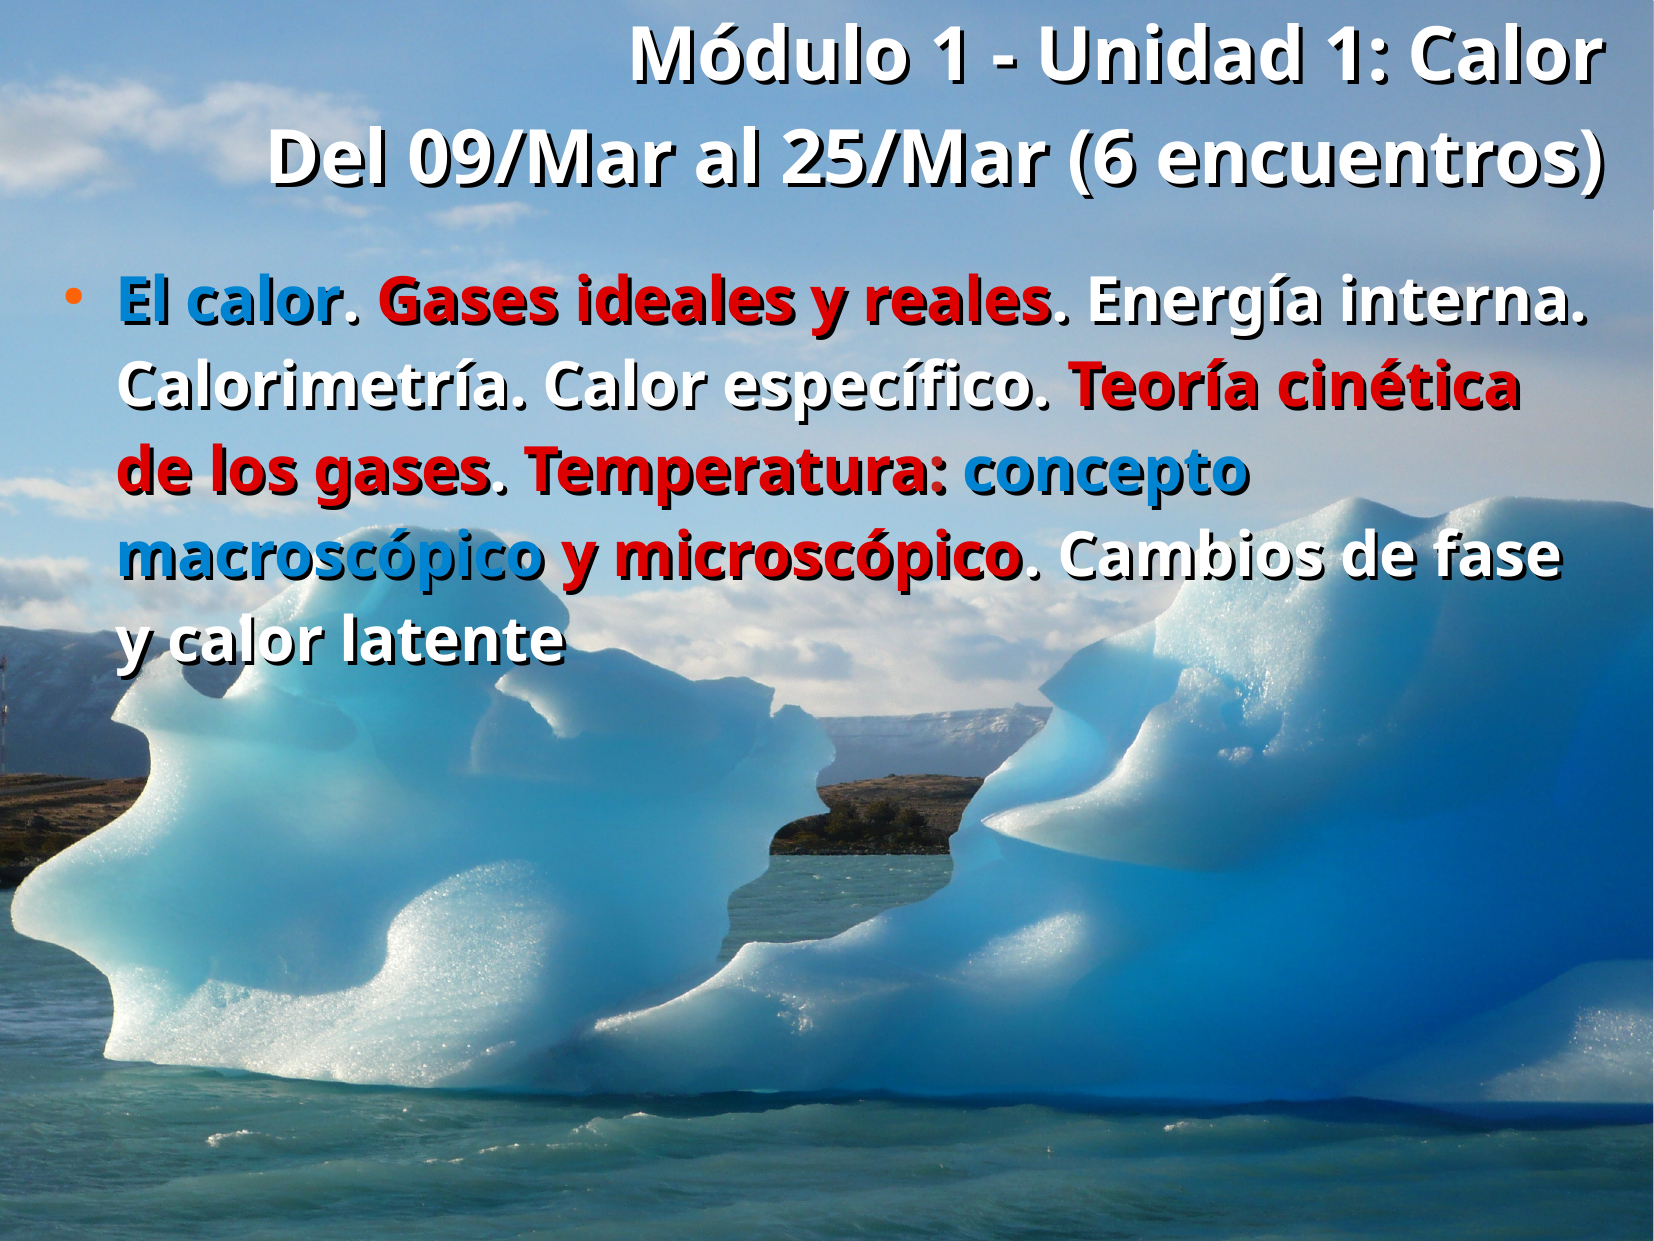

# Módulo 1 - Unidad 1: Calor Del 09/Mar al 25/Mar (6 encuentros)
El calor. Gases ideales y reales. Energía interna. Calorimetría. Calor específico. Teoría cinética de los gases. Temperatura: concepto macroscópico y microscópico. Cambios de fase y calor latente
FÍSICA III B
3